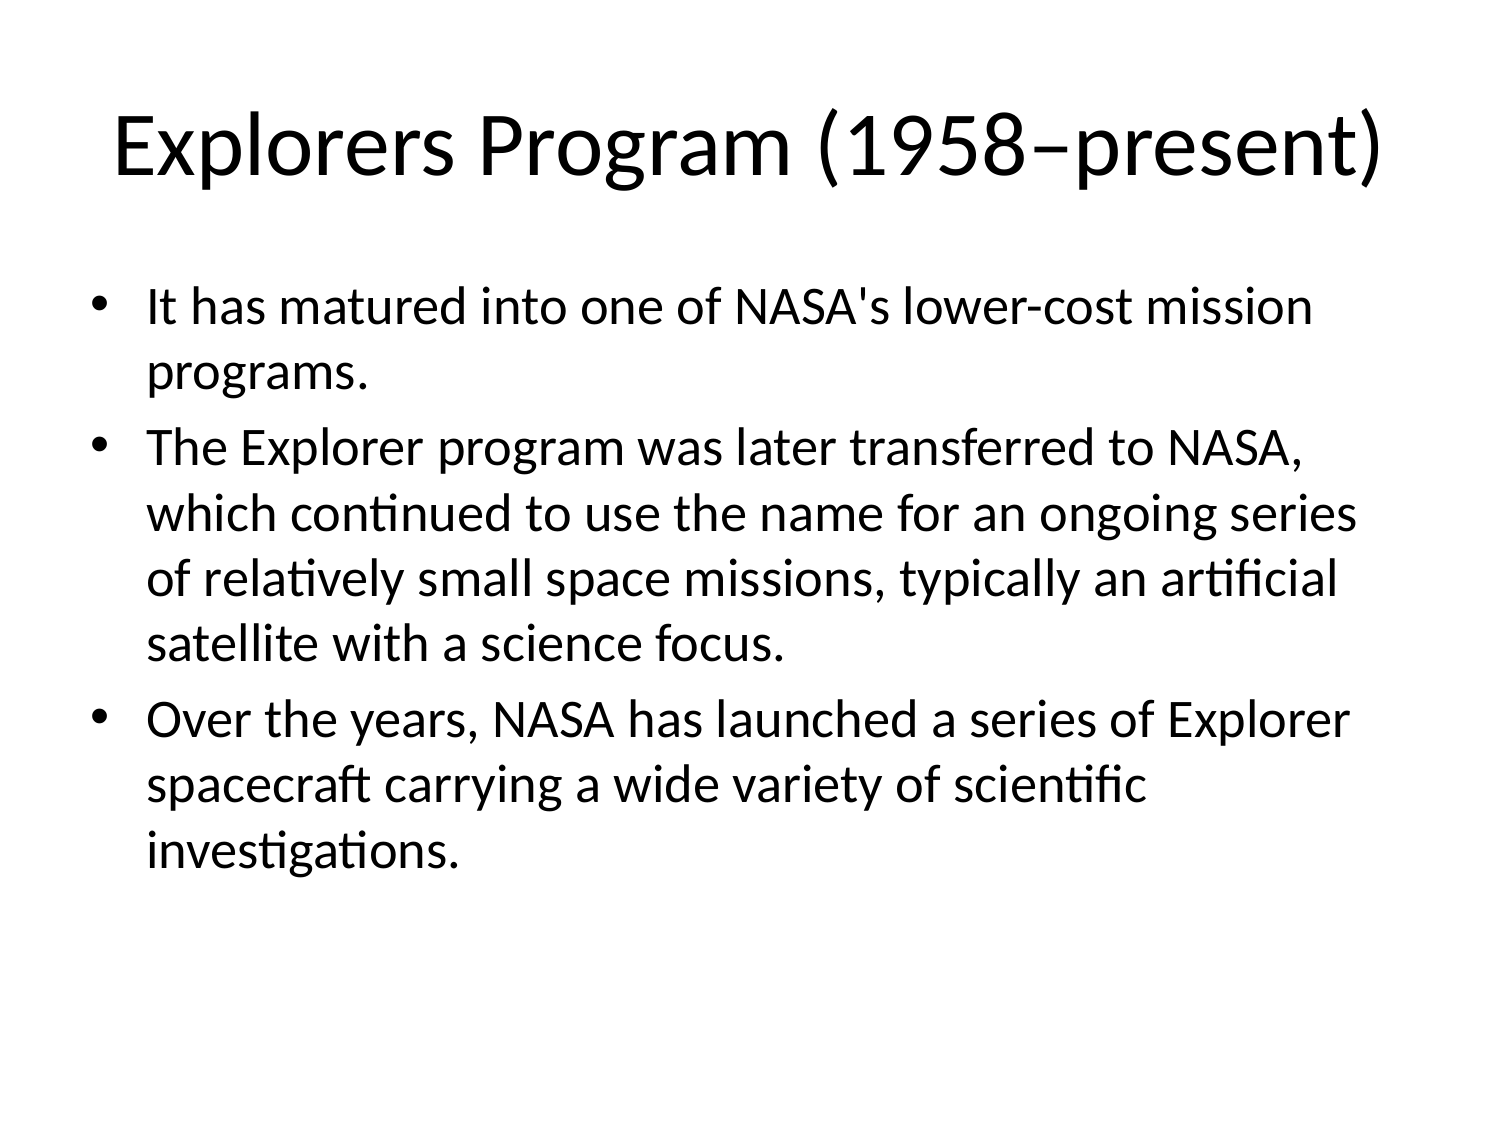

# Explorers Program (1958–present)
It has matured into one of NASA's lower-cost mission programs.
The Explorer program was later transferred to NASA, which continued to use the name for an ongoing series of relatively small space missions, typically an artificial satellite with a science focus.
Over the years, NASA has launched a series of Explorer spacecraft carrying a wide variety of scientific investigations.